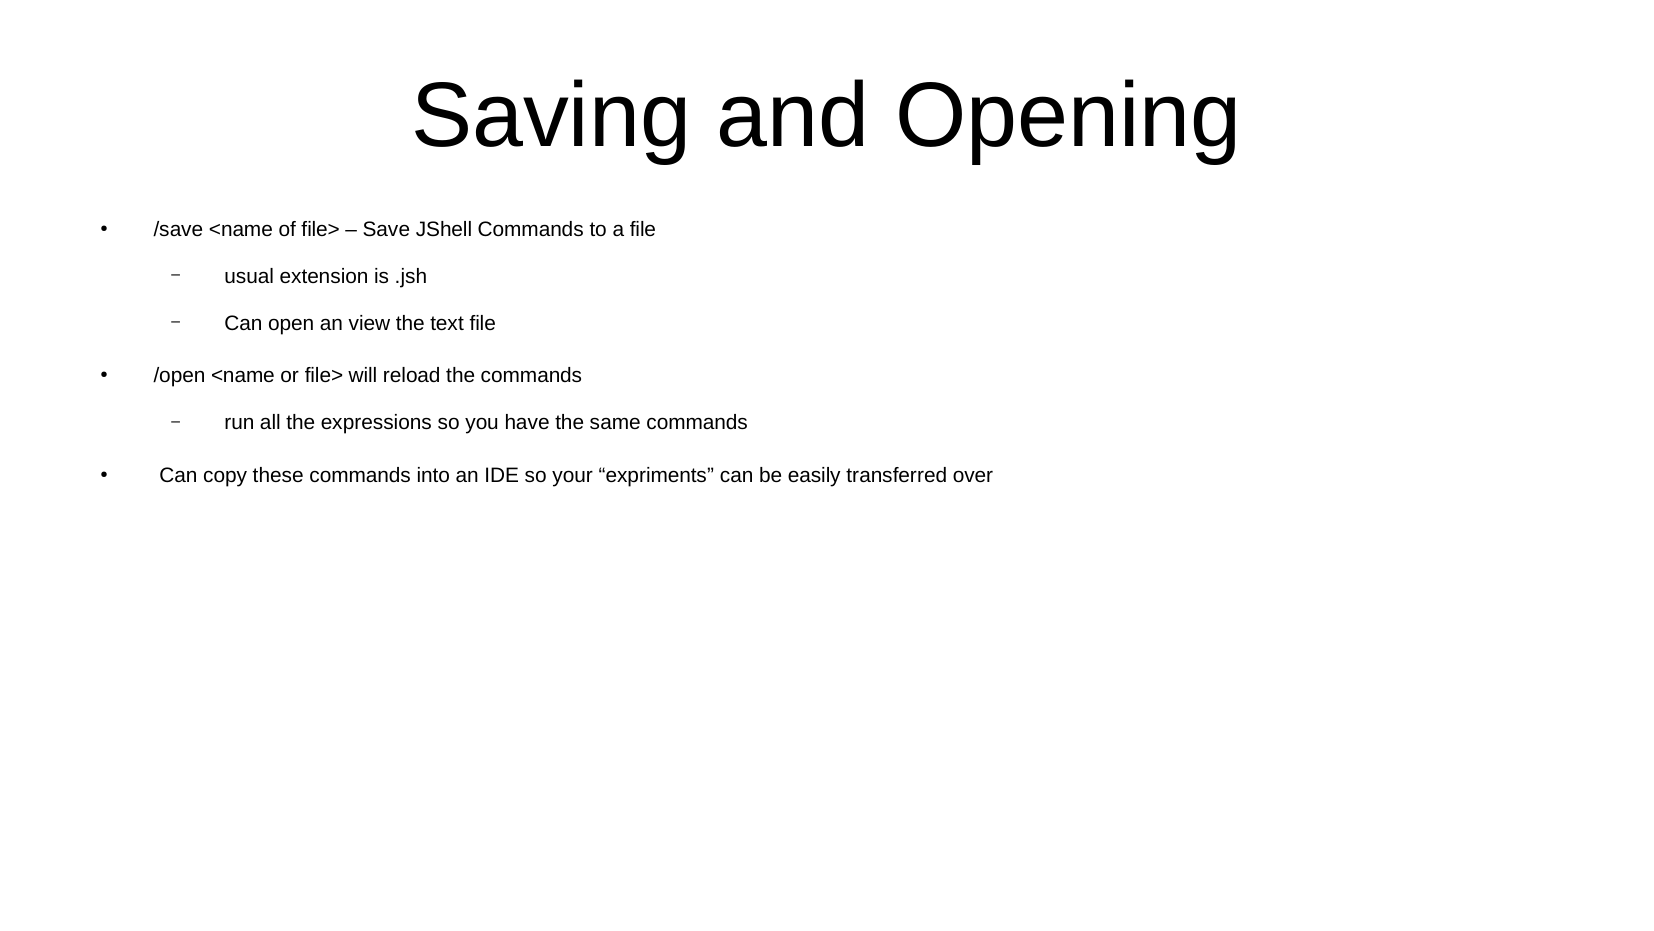

# Saving and Opening
/save <name of file> – Save JShell Commands to a file
usual extension is .jsh
Can open an view the text file
/open <name or file> will reload the commands
run all the expressions so you have the same commands
 Can copy these commands into an IDE so your “expriments” can be easily transferred over